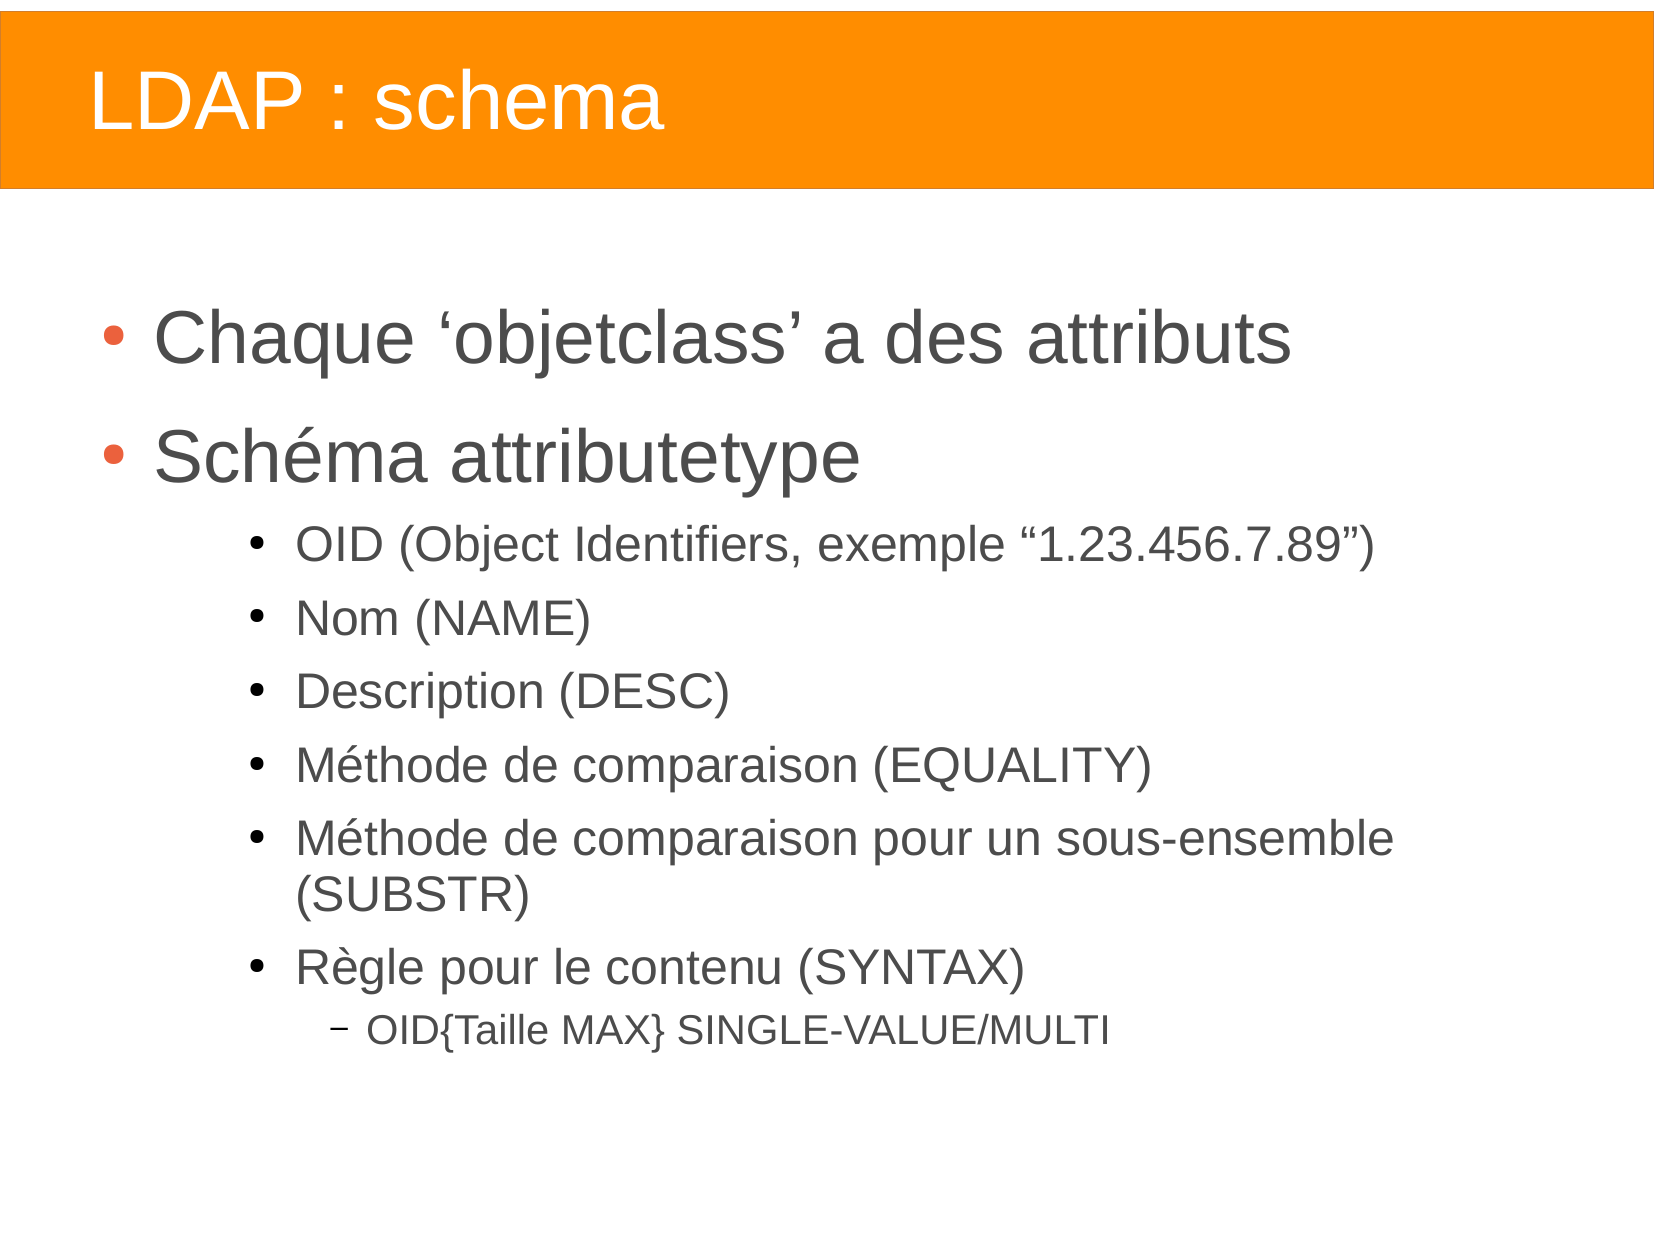

LDAP : schema
# Chaque ‘objetclass’ a des attributs
Schéma attributetype
OID (Object Identifiers, exemple “1.23.456.7.89”)
Nom (NAME)
Description (DESC)
Méthode de comparaison (EQUALITY)
Méthode de comparaison pour un sous-ensemble (SUBSTR)
Règle pour le contenu (SYNTAX)
OID{Taille MAX} SINGLE-VALUE/MULTI